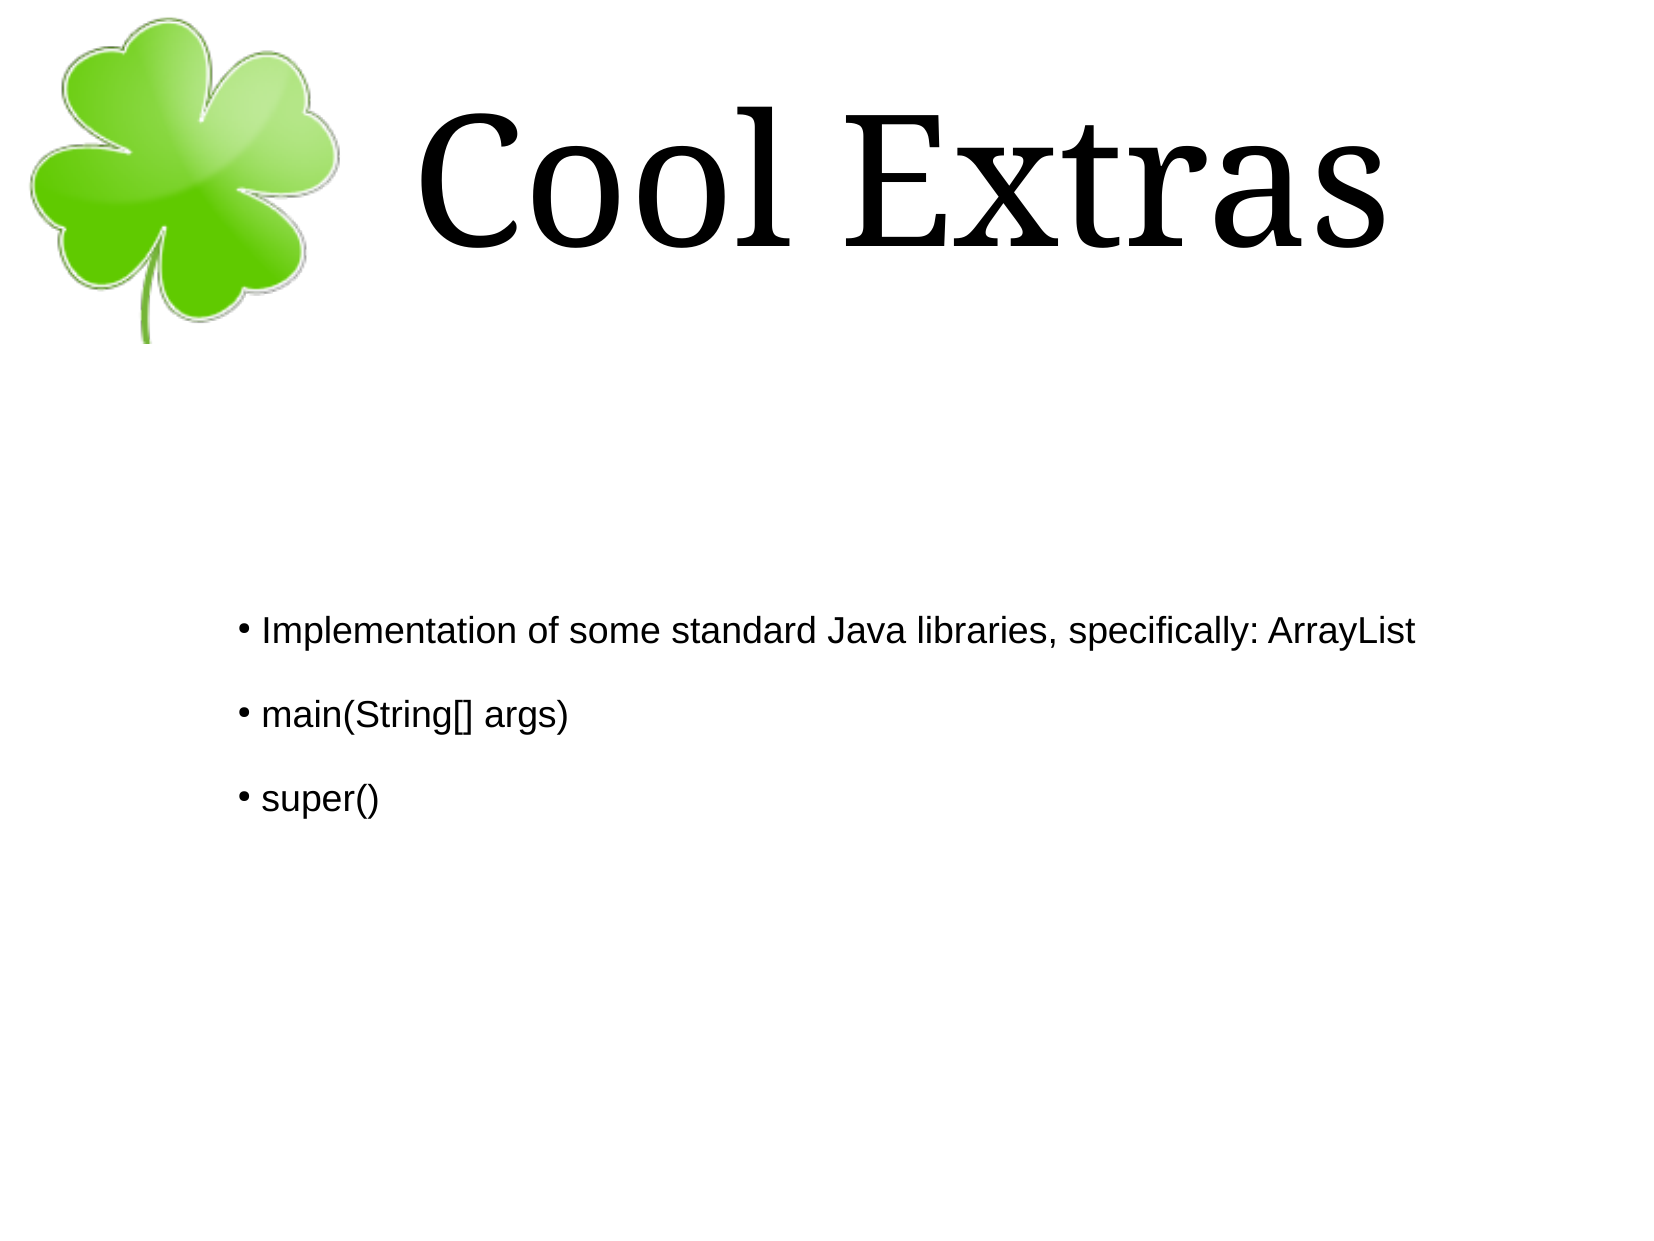

Cool Extras
 Implementation of some standard Java libraries, specifically: ArrayList
 main(String[] args)
 super()